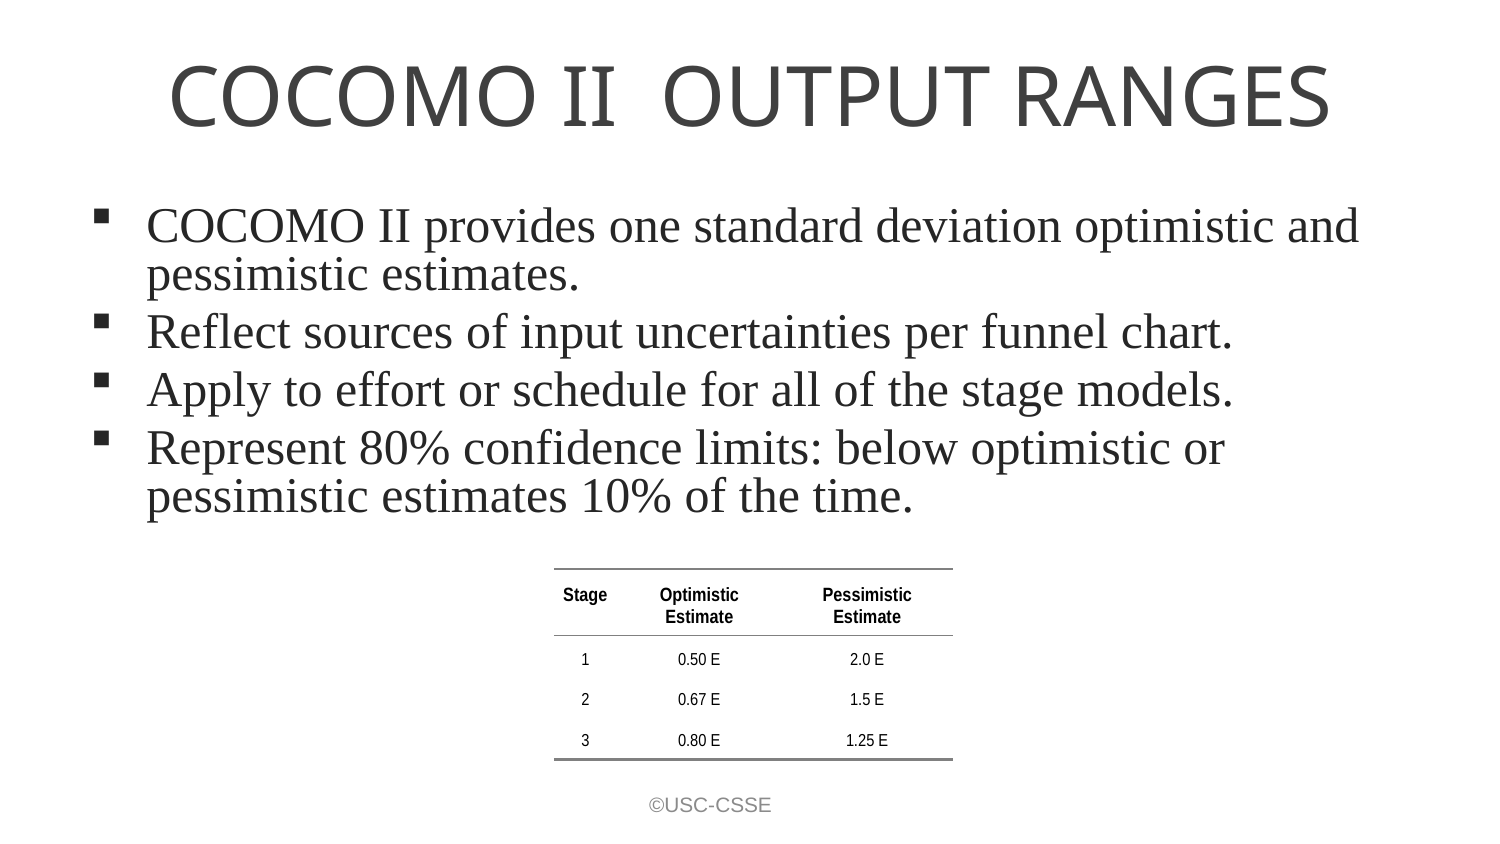

# COCOMO II Output Ranges
COCOMO II provides one standard deviation optimistic and pessimistic estimates.
Reflect sources of input uncertainties per funnel chart.
Apply to effort or schedule for all of the stage models.
Represent 80% confidence limits: below optimistic or pessimistic estimates 10% of the time.
©USC-CSSE